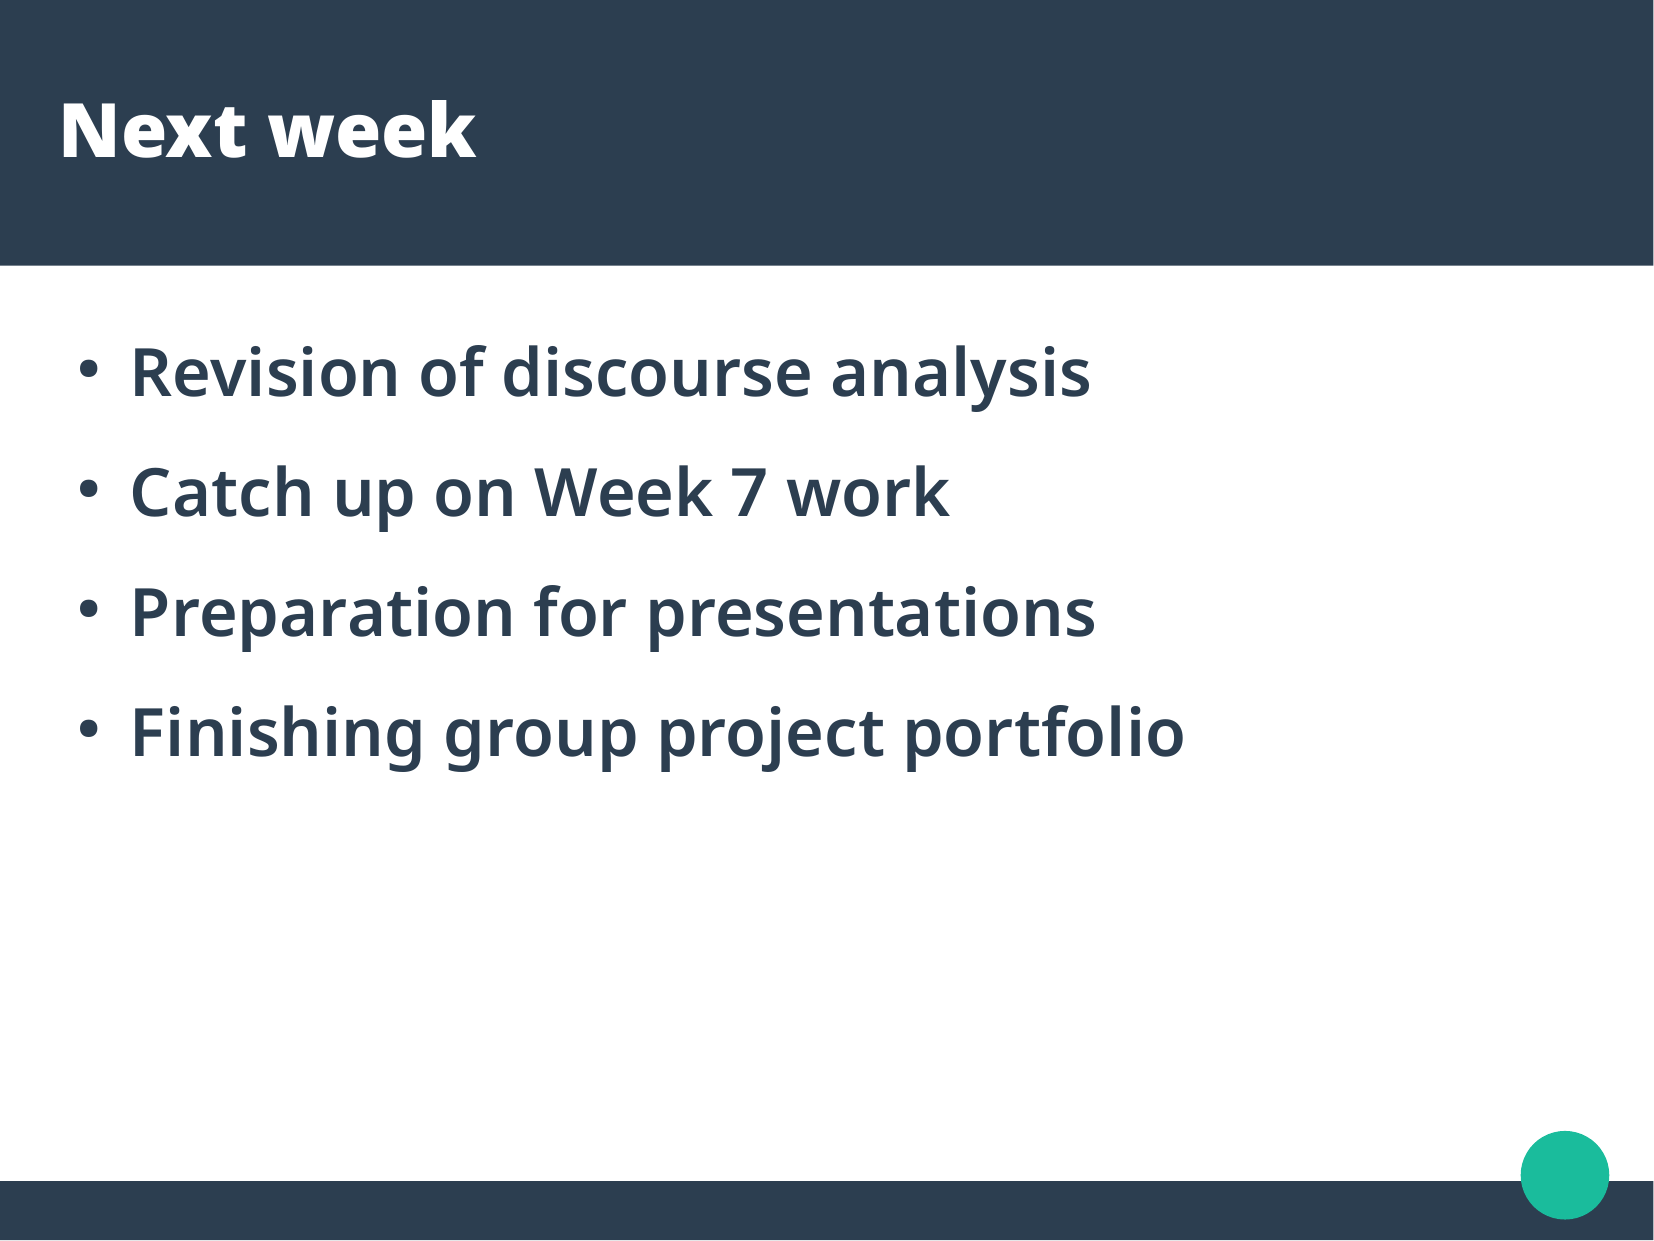

# Next week
Revision of discourse analysis
Catch up on Week 7 work
Preparation for presentations
Finishing group project portfolio